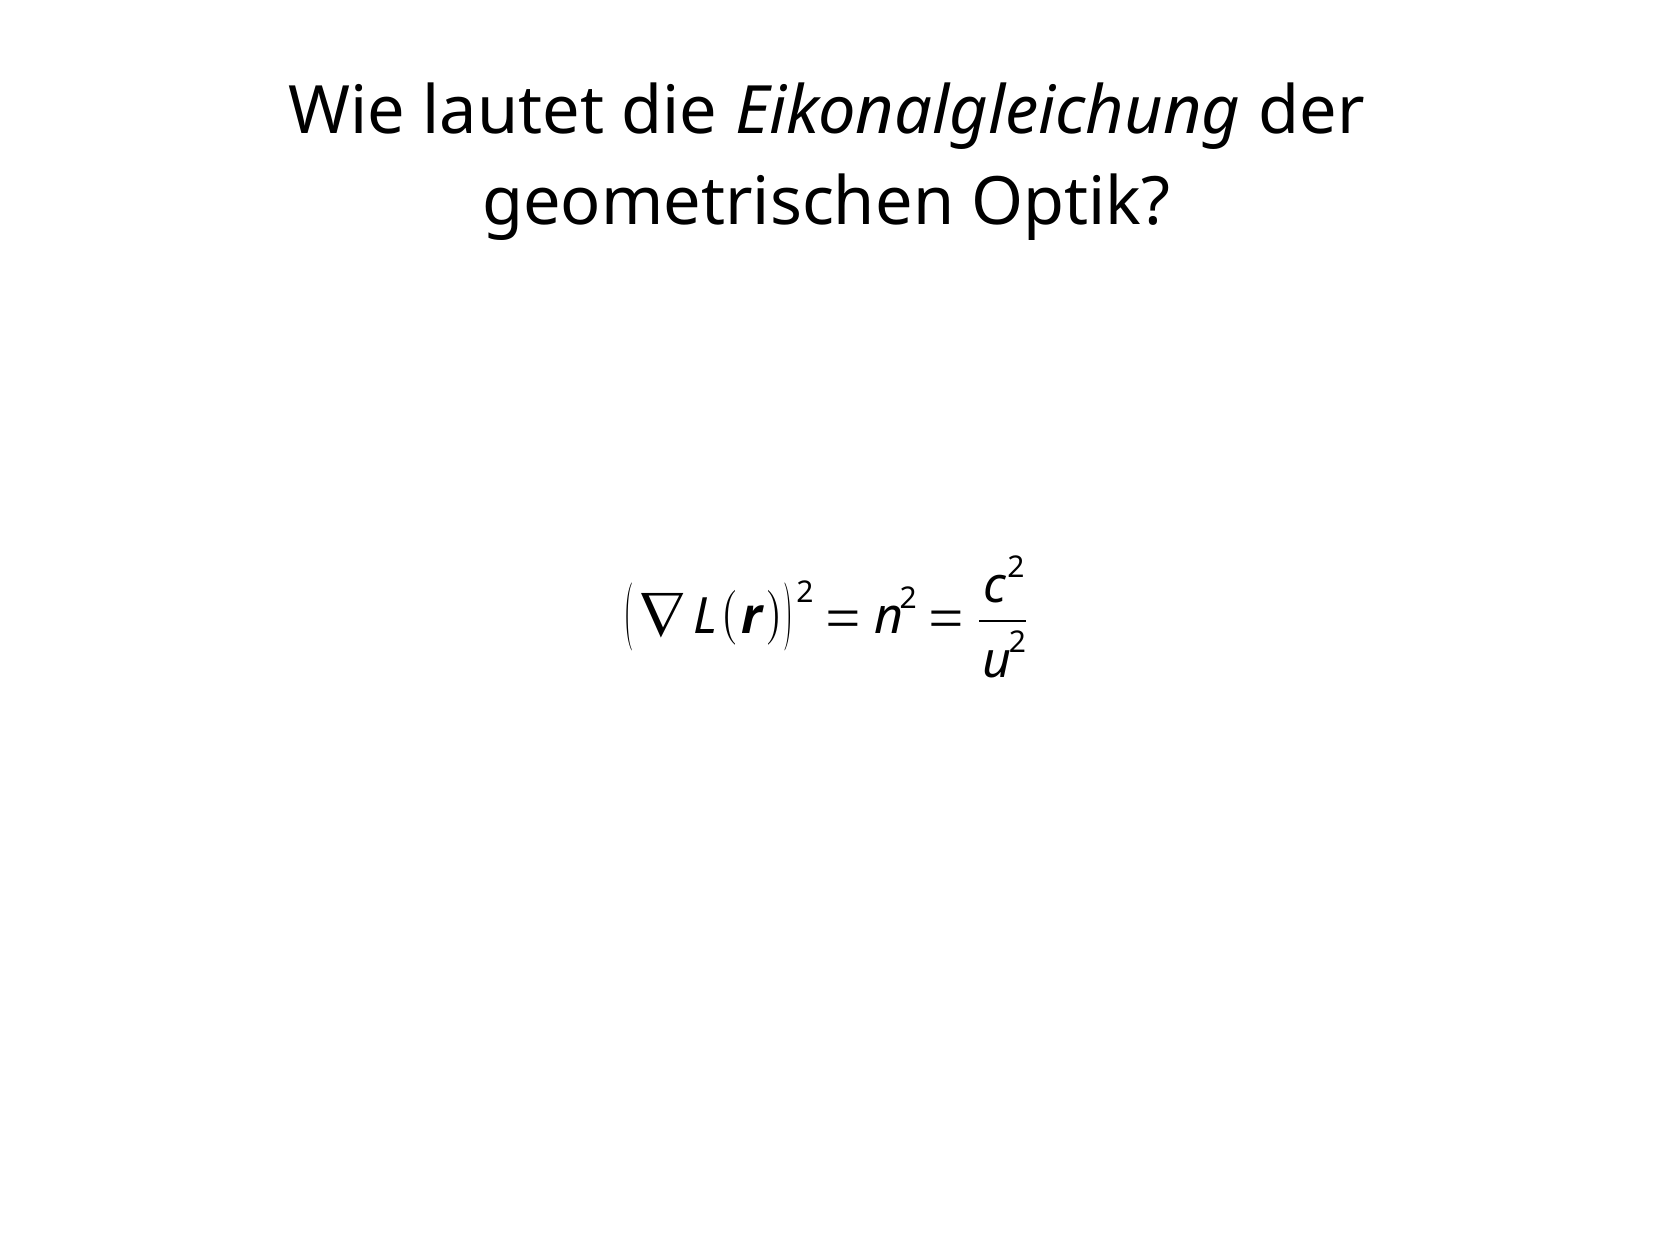

# Wie lautet die Eikonalgleichung der geometrischen Optik?